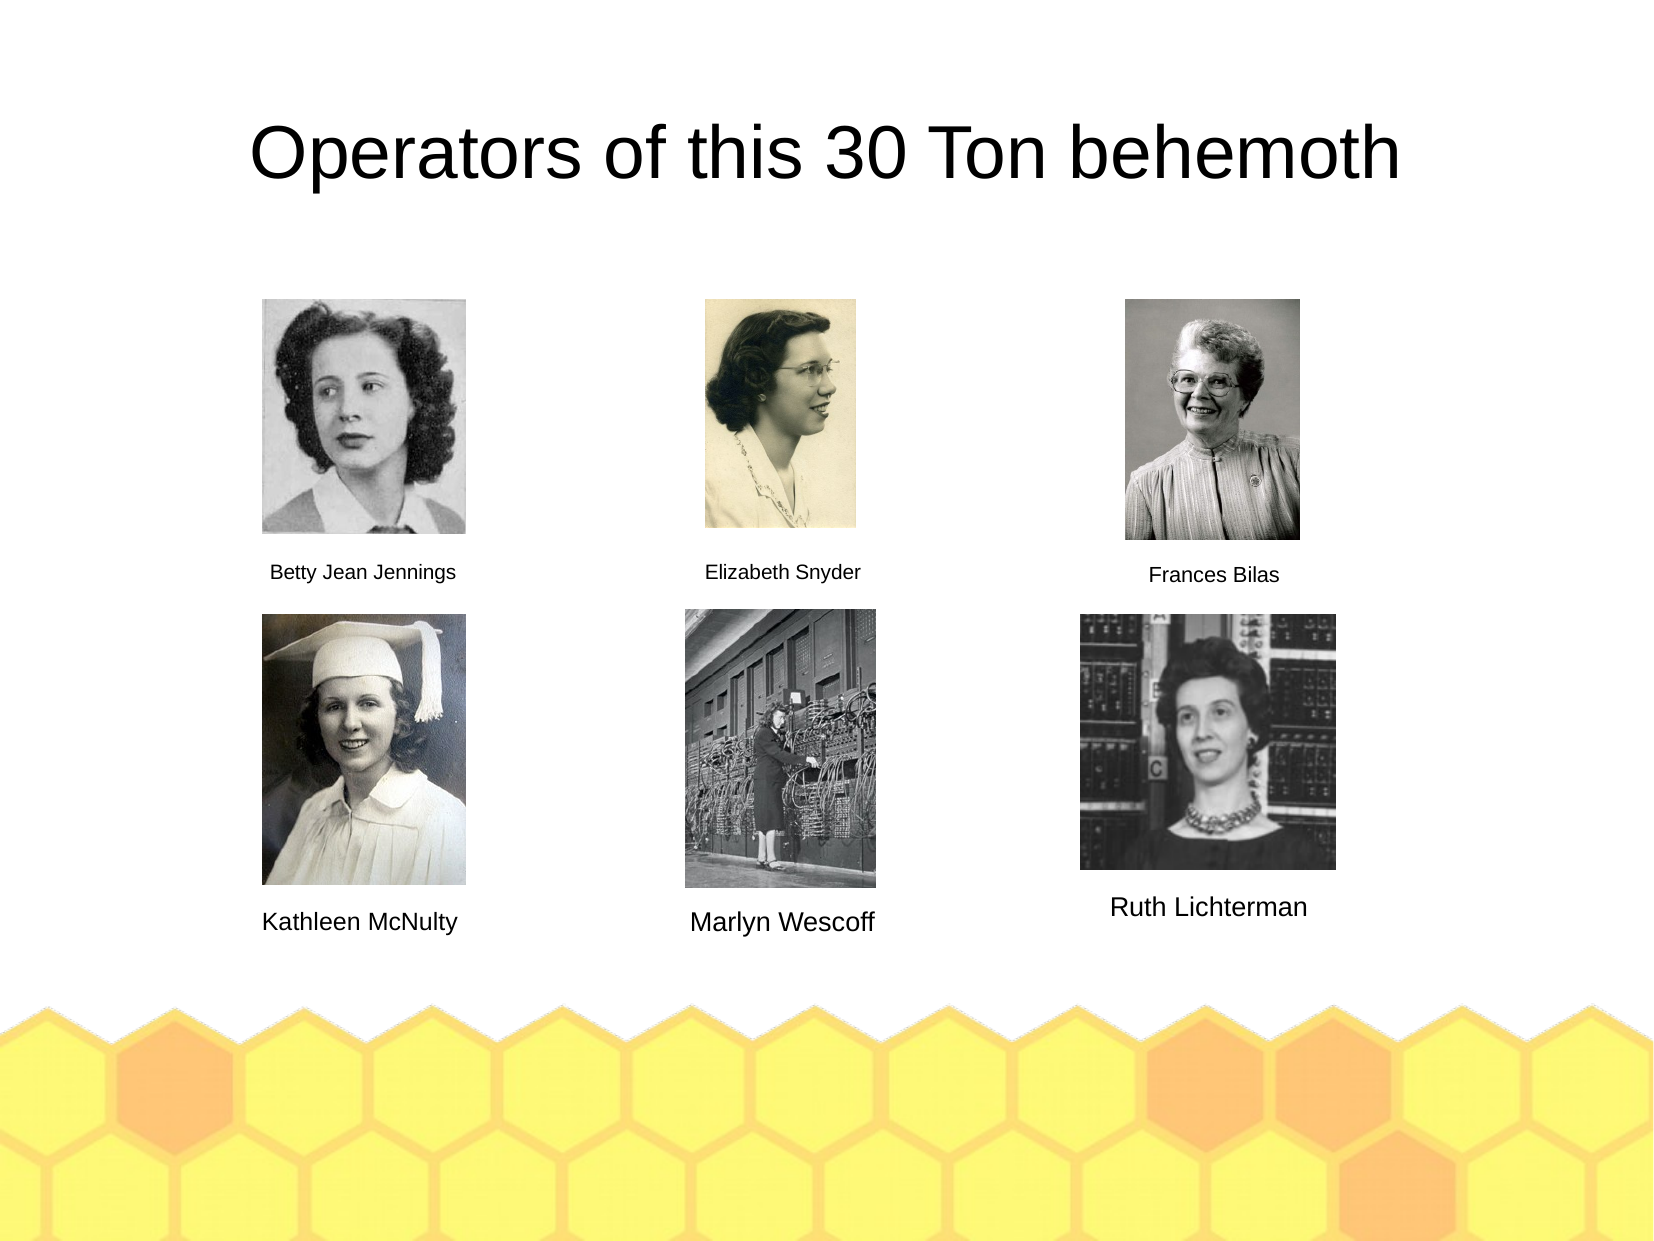

# Operators of this 30 Ton behemoth
Betty Jean Jennings
Elizabeth Snyder
 Frances Bilas
 Ruth Lichterman
 Kathleen McNulty
Marlyn Wescoff